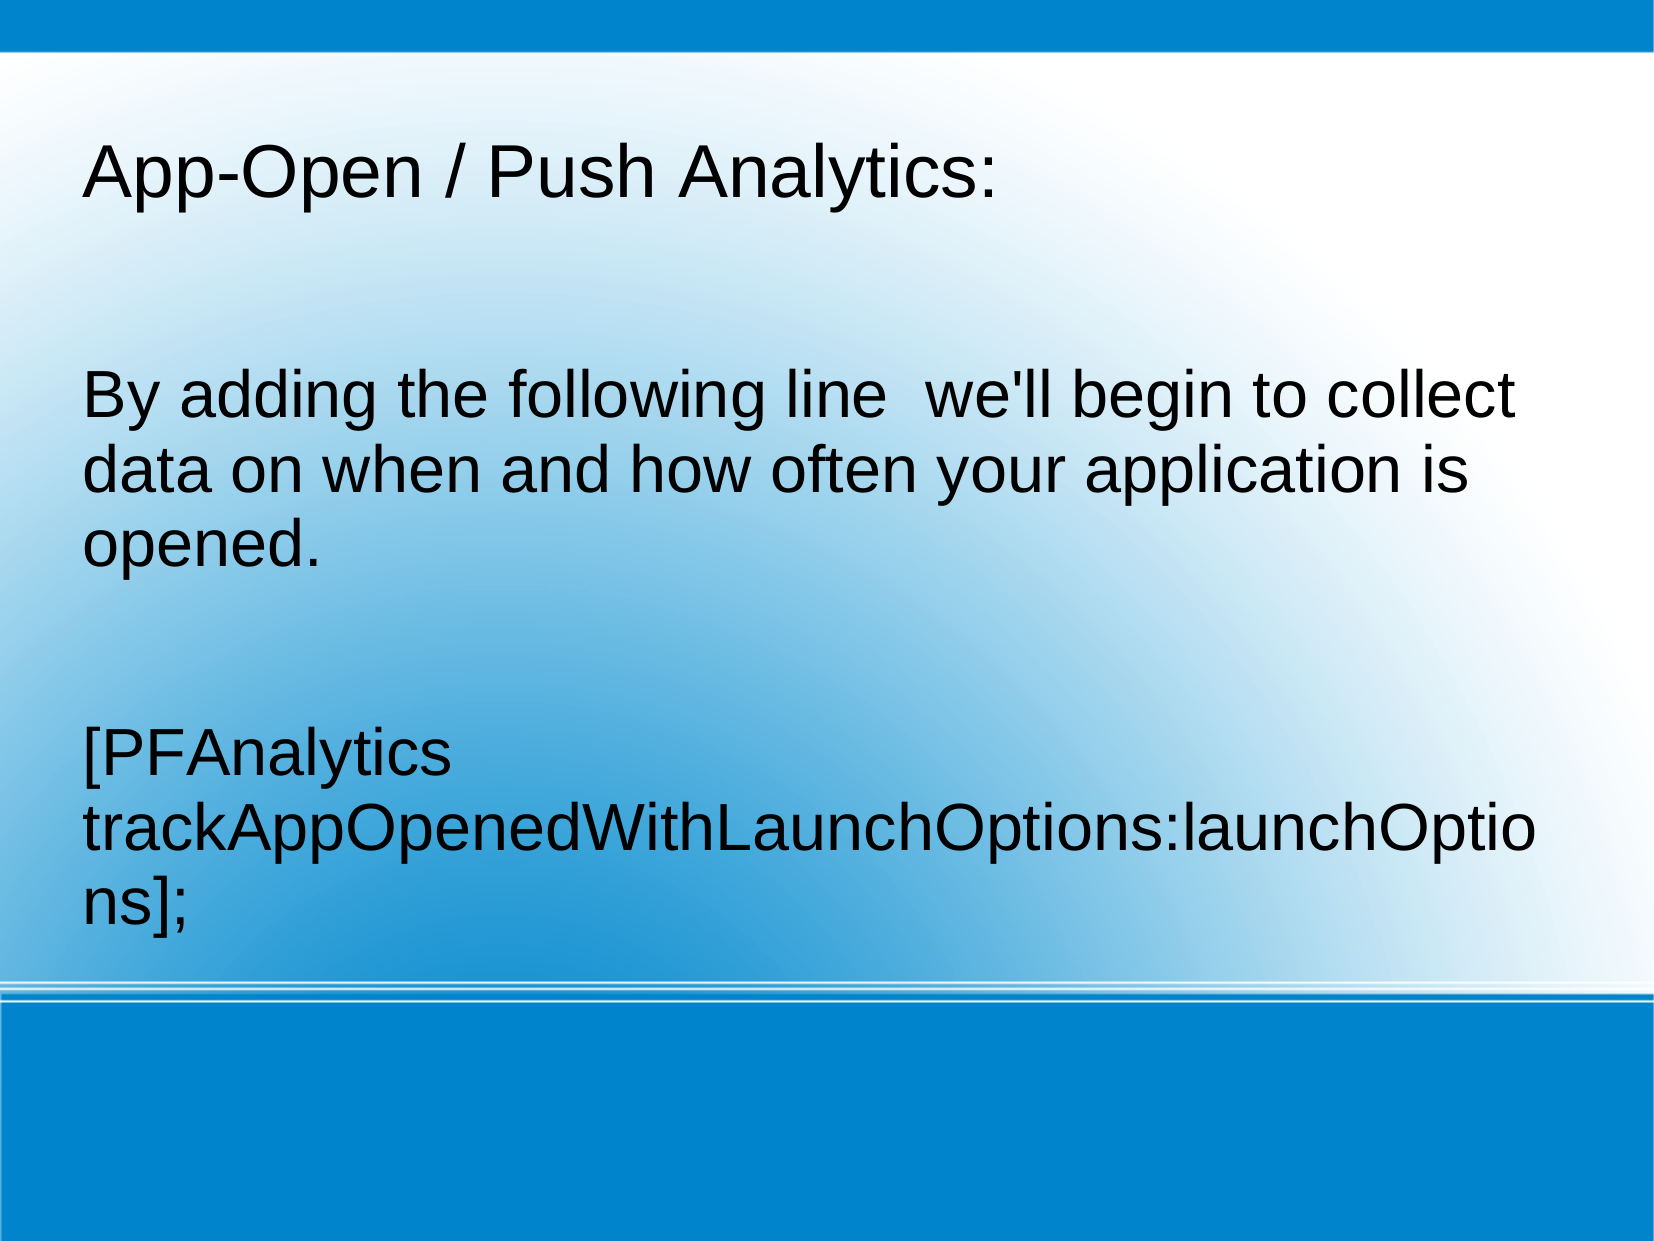

# App-Open / Push Analytics:
By adding the following line we'll begin to collect data on when and how often your application is opened.
[PFAnalytics trackAppOpenedWithLaunchOptions:launchOptions];